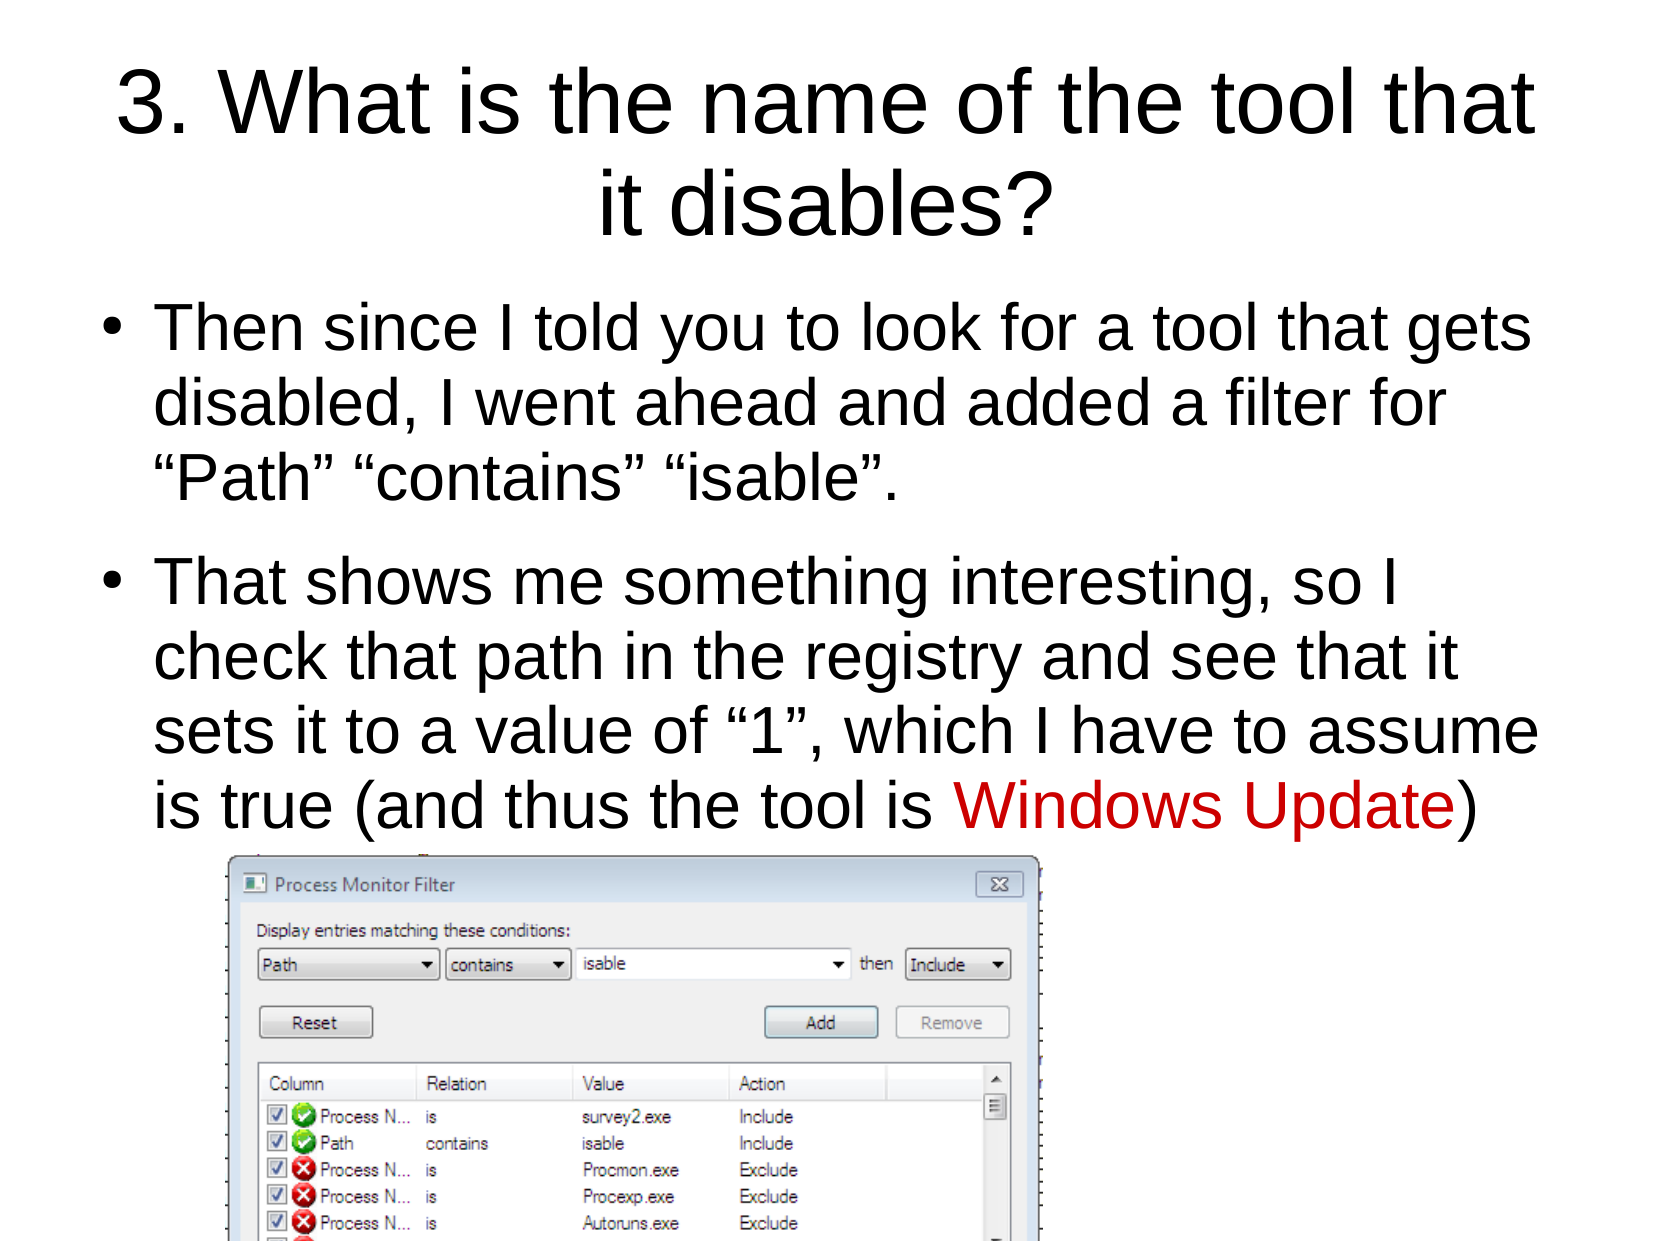

# 3. What is the name of the tool that it disables?
Then since I told you to look for a tool that gets disabled, I went ahead and added a filter for “Path” “contains” “isable”.
That shows me something interesting, so I check that path in the registry and see that it sets it to a value of “1”, which I have to assume is true (and thus the tool is Windows Update)